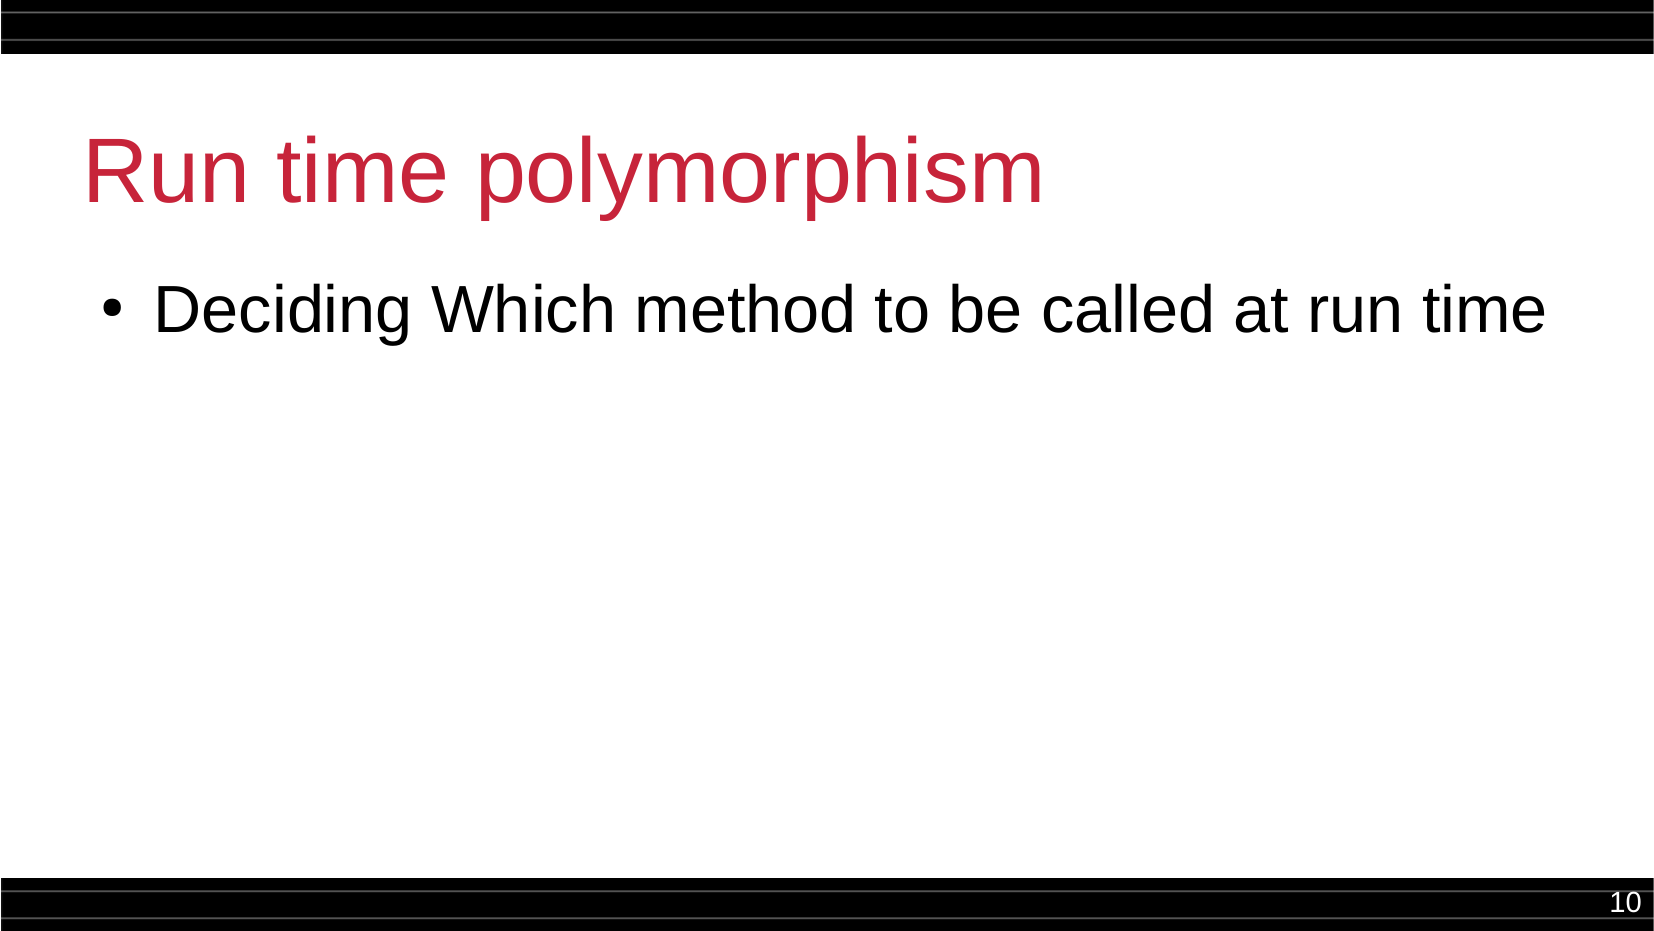

# Run time polymorphism
Deciding Which method to be called at run time